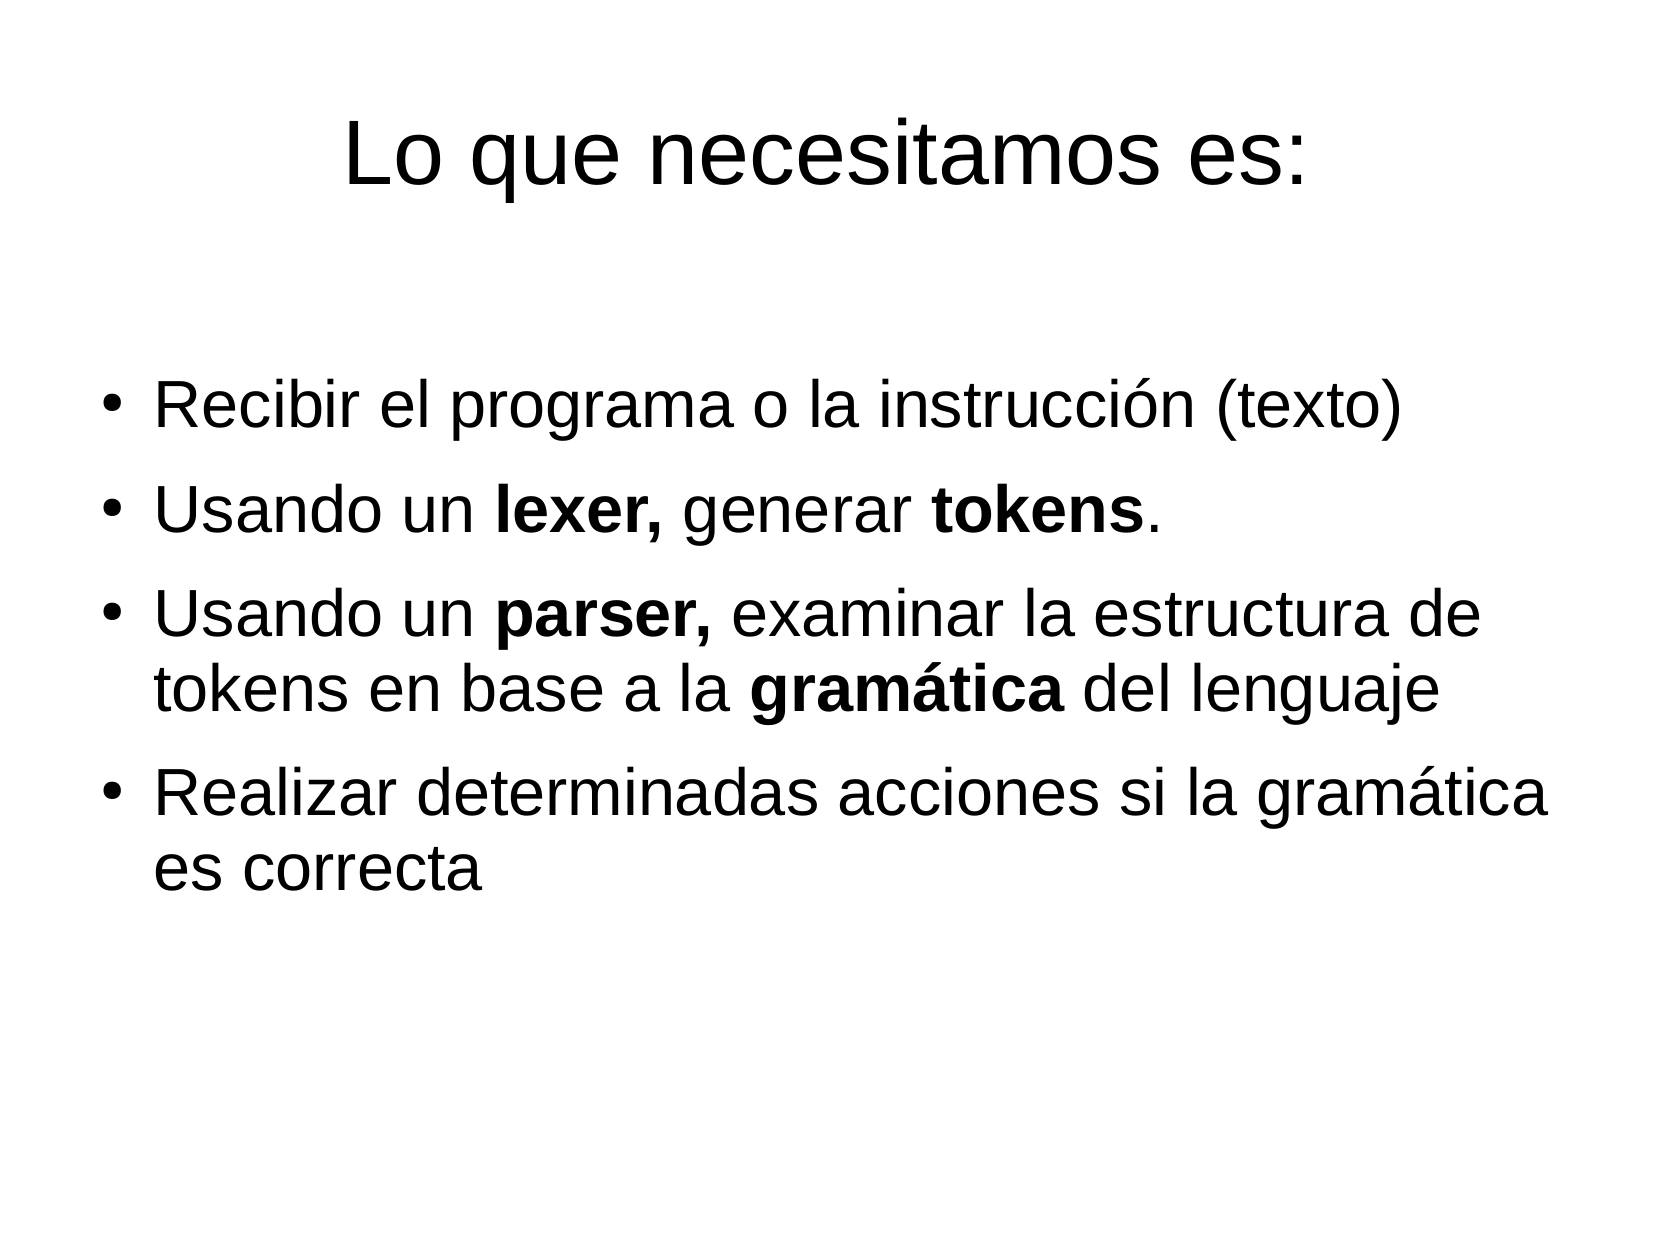

# Lo que necesitamos es:
Recibir el programa o la instrucción (texto)
Usando un lexer, generar tokens.
Usando un parser, examinar la estructura de tokens en base a la gramática del lenguaje
Realizar determinadas acciones si la gramática es correcta